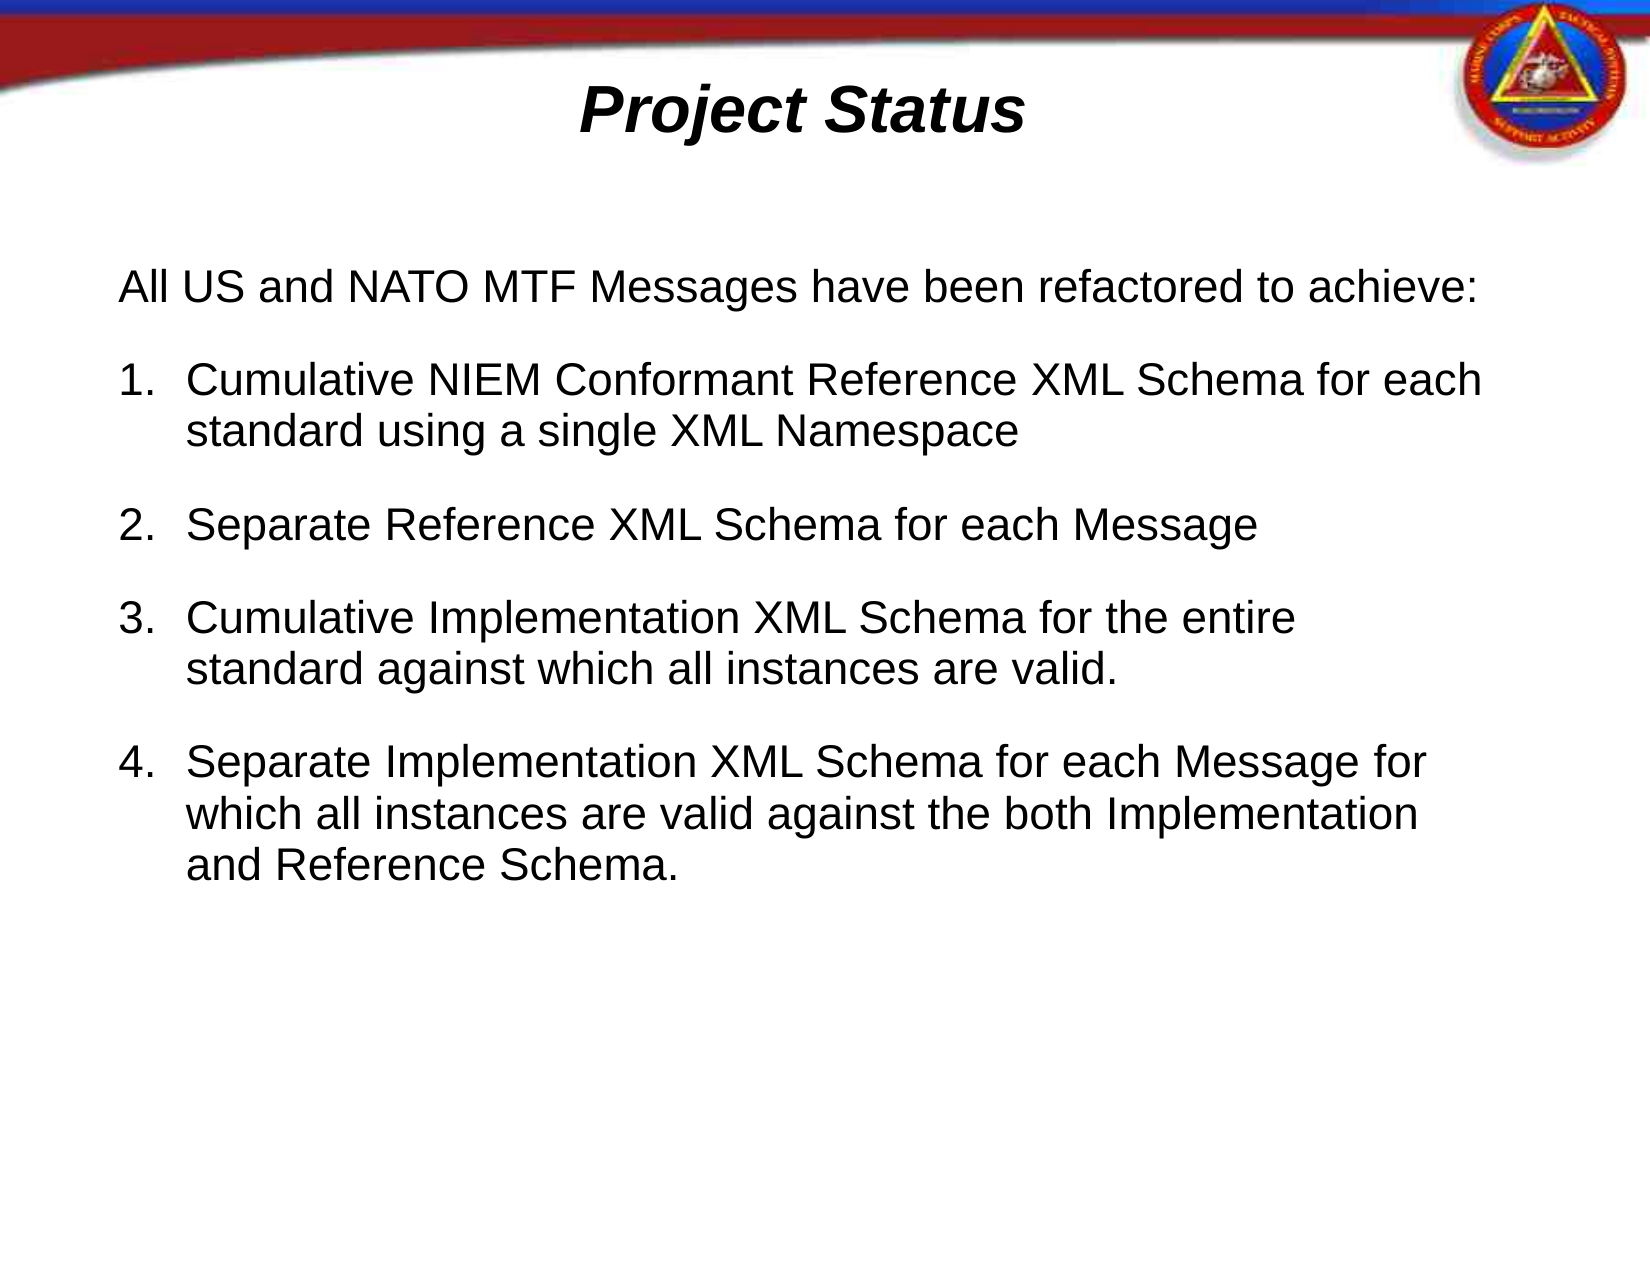

Project Status
All US and NATO MTF Messages have been refactored to achieve:
Cumulative NIEM Conformant Reference XML Schema for each standard using a single XML Namespace
Separate Reference XML Schema for each Message
Cumulative Implementation XML Schema for the entire standard against which all instances are valid.
Separate Implementation XML Schema for each Message for which all instances are valid against the both Implementation and Reference Schema.